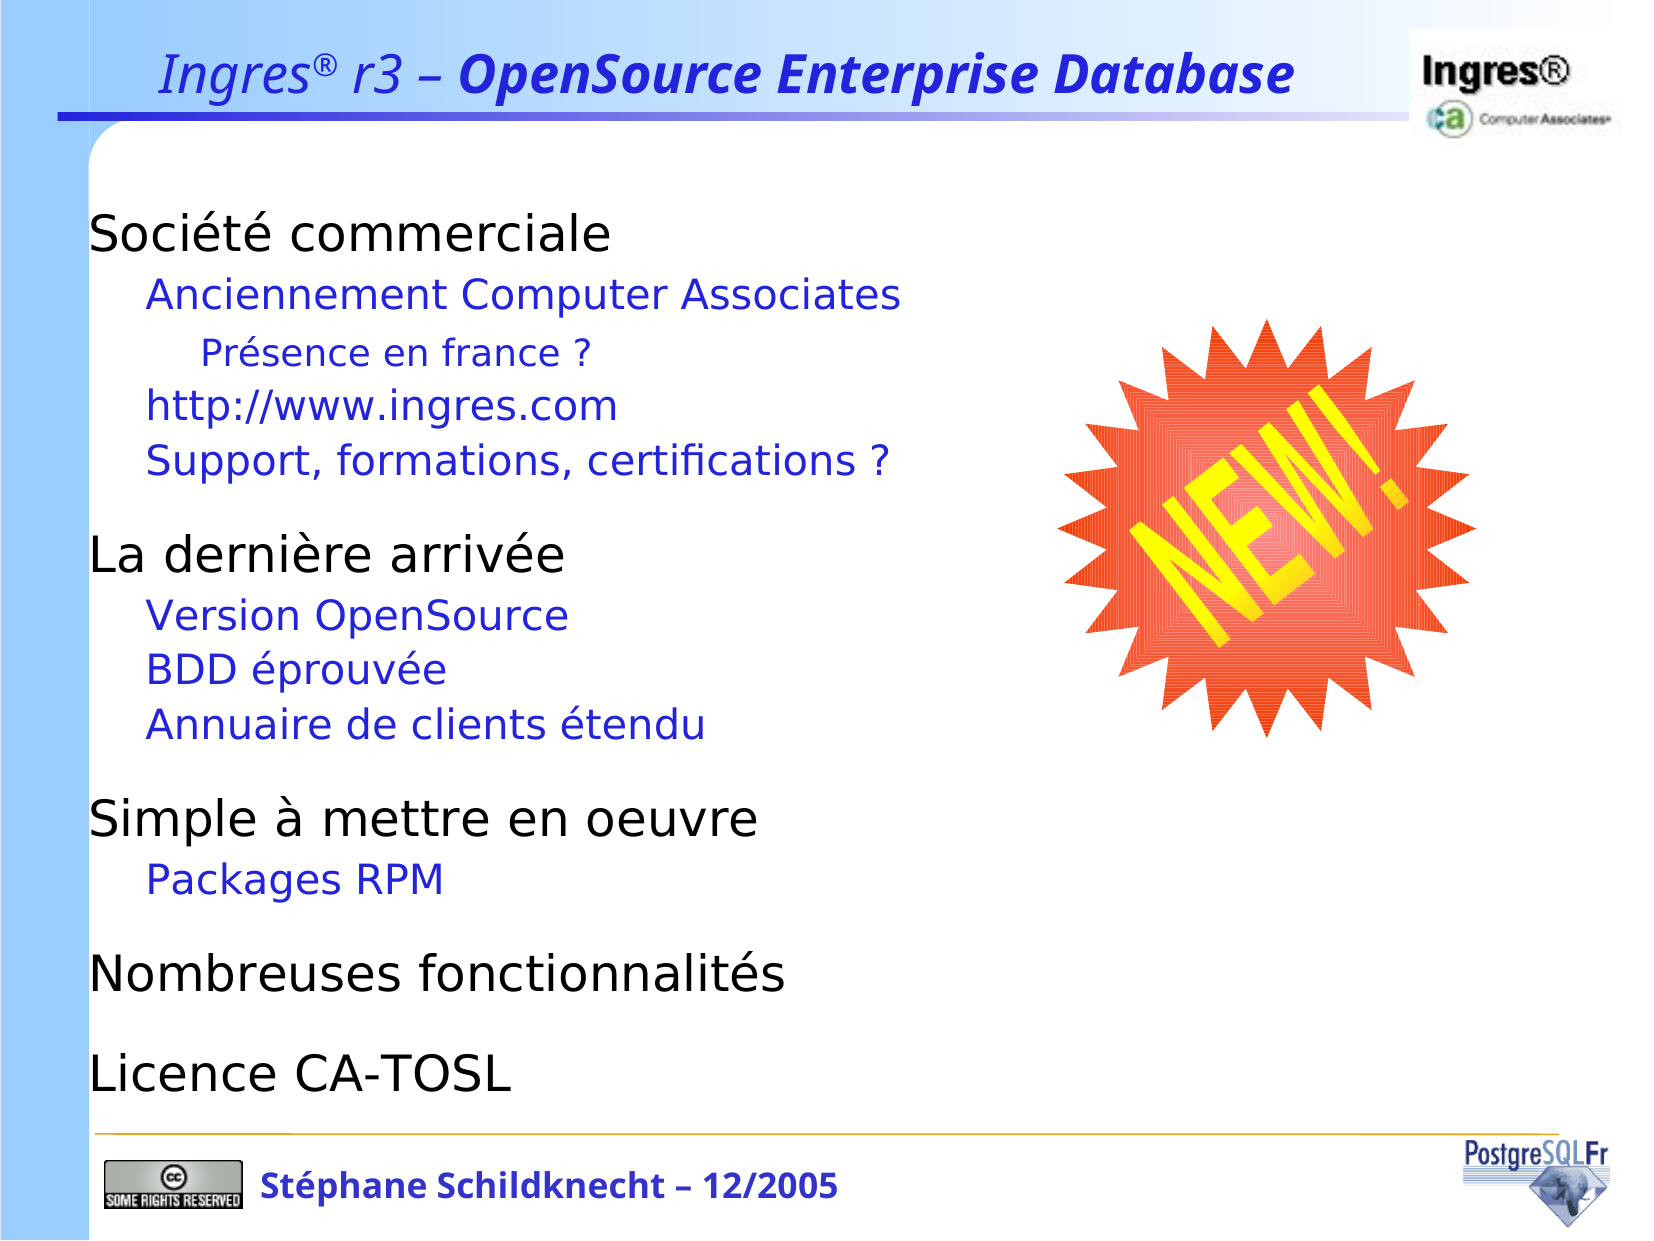

# Ingres® r3 – OpenSource Enterprise Database
Société commerciale
Anciennement Computer Associates
Présence en france ?
http://www.ingres.com
Support, formations, certifications ?
La dernière arrivée
Version OpenSource
BDD éprouvée
Annuaire de clients étendu
Simple à mettre en oeuvre
Packages RPM
Nombreuses fonctionnalités
Licence CA-TOSL